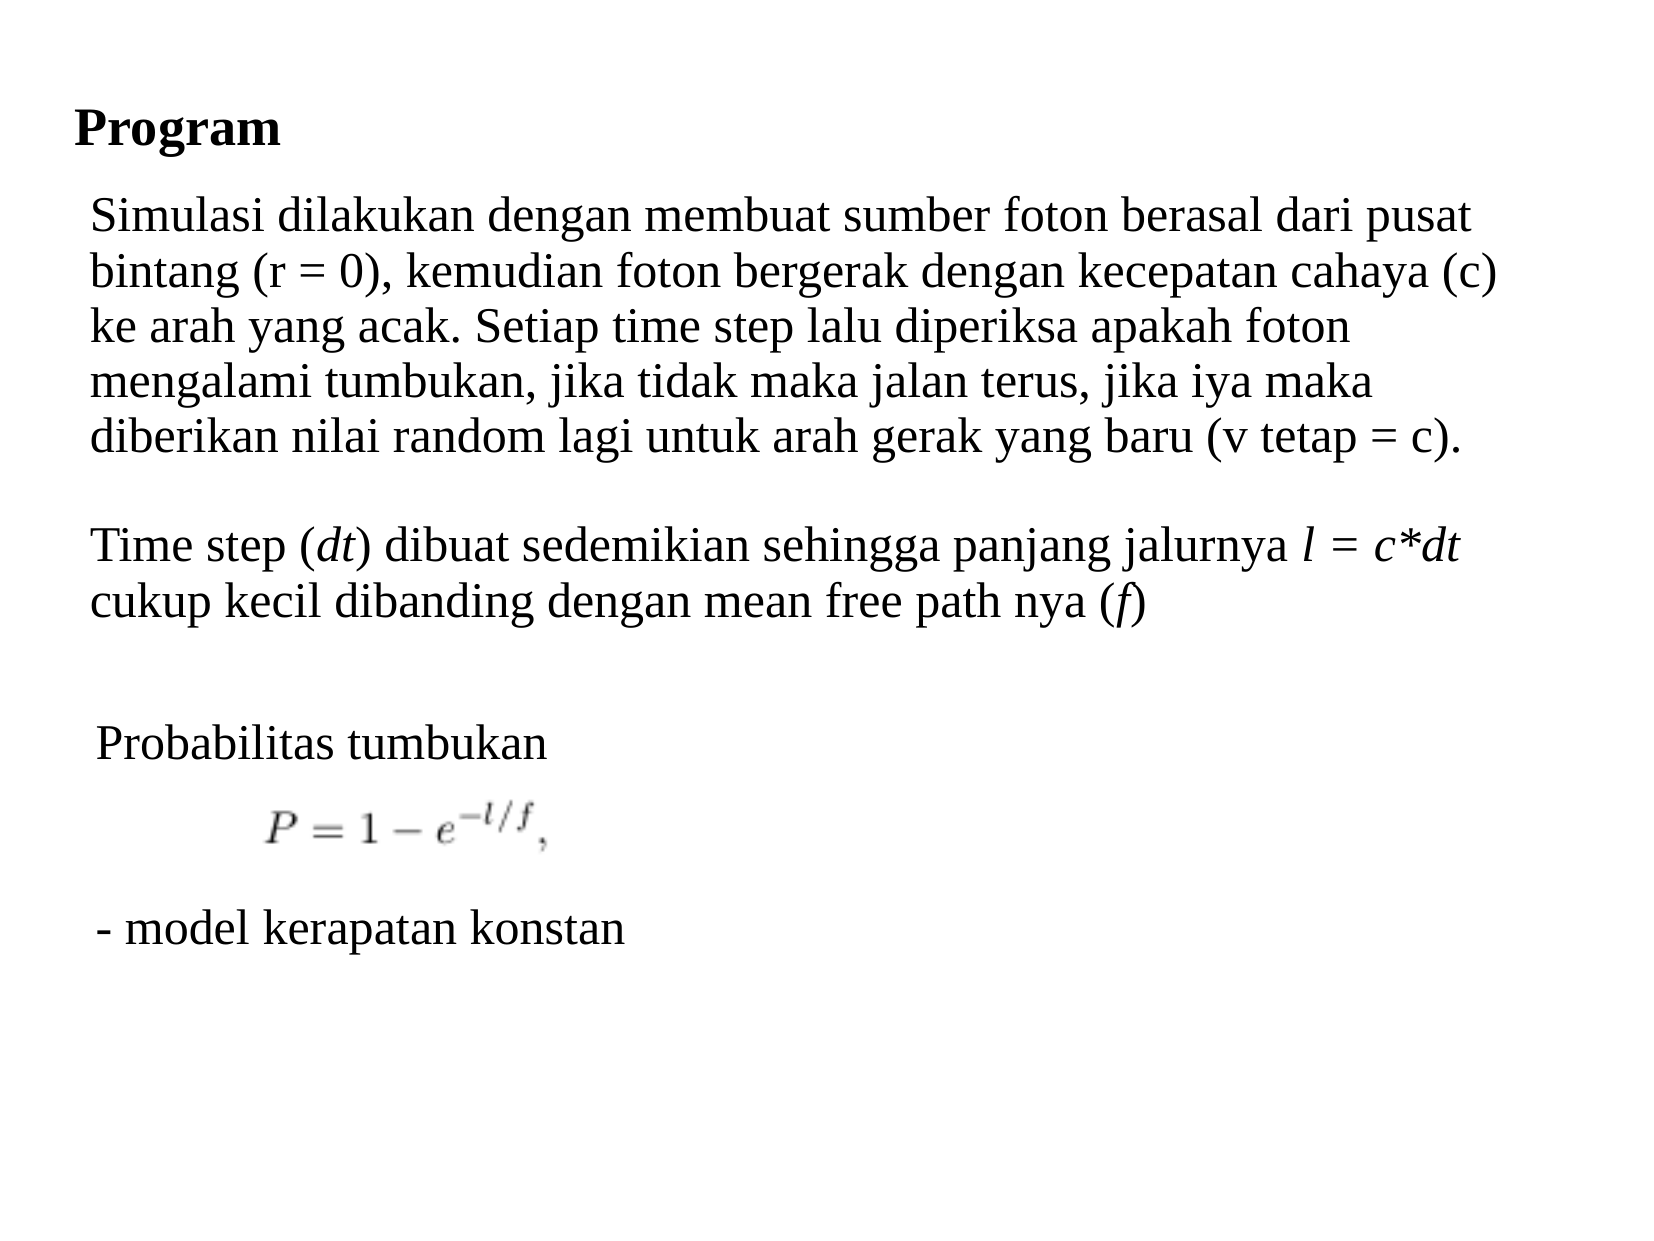

Program
Simulasi dilakukan dengan membuat sumber foton berasal dari pusat bintang (r = 0), kemudian foton bergerak dengan kecepatan cahaya (c) ke arah yang acak. Setiap time step lalu diperiksa apakah foton mengalami tumbukan, jika tidak maka jalan terus, jika iya maka diberikan nilai random lagi untuk arah gerak yang baru (v tetap = c).
Time step (dt) dibuat sedemikian sehingga panjang jalurnya l = c*dt cukup kecil dibanding dengan mean free path nya (f)
Probabilitas tumbukan
- model kerapatan konstan